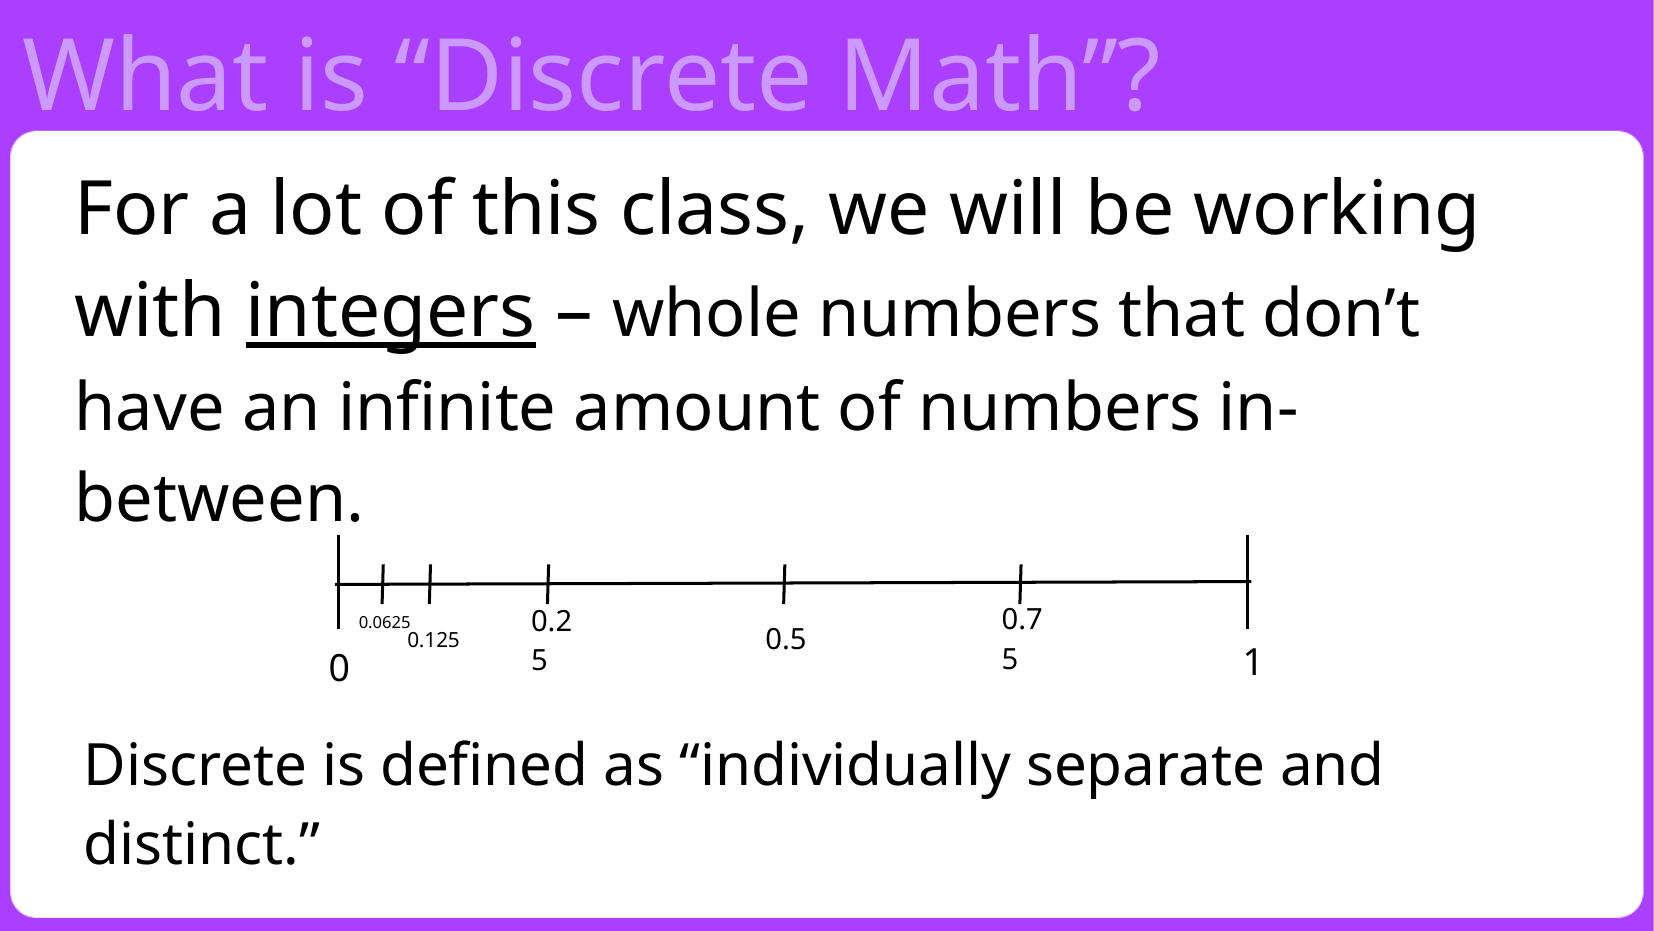

# What is “Discrete Math”?
For a lot of this class, we will be working with integers – whole numbers that don’t have an infinite amount of numbers in-between.
0.75
0.25
0.0625
0.5
0.125
1
0
Discrete is defined as “individually separate and distinct.”